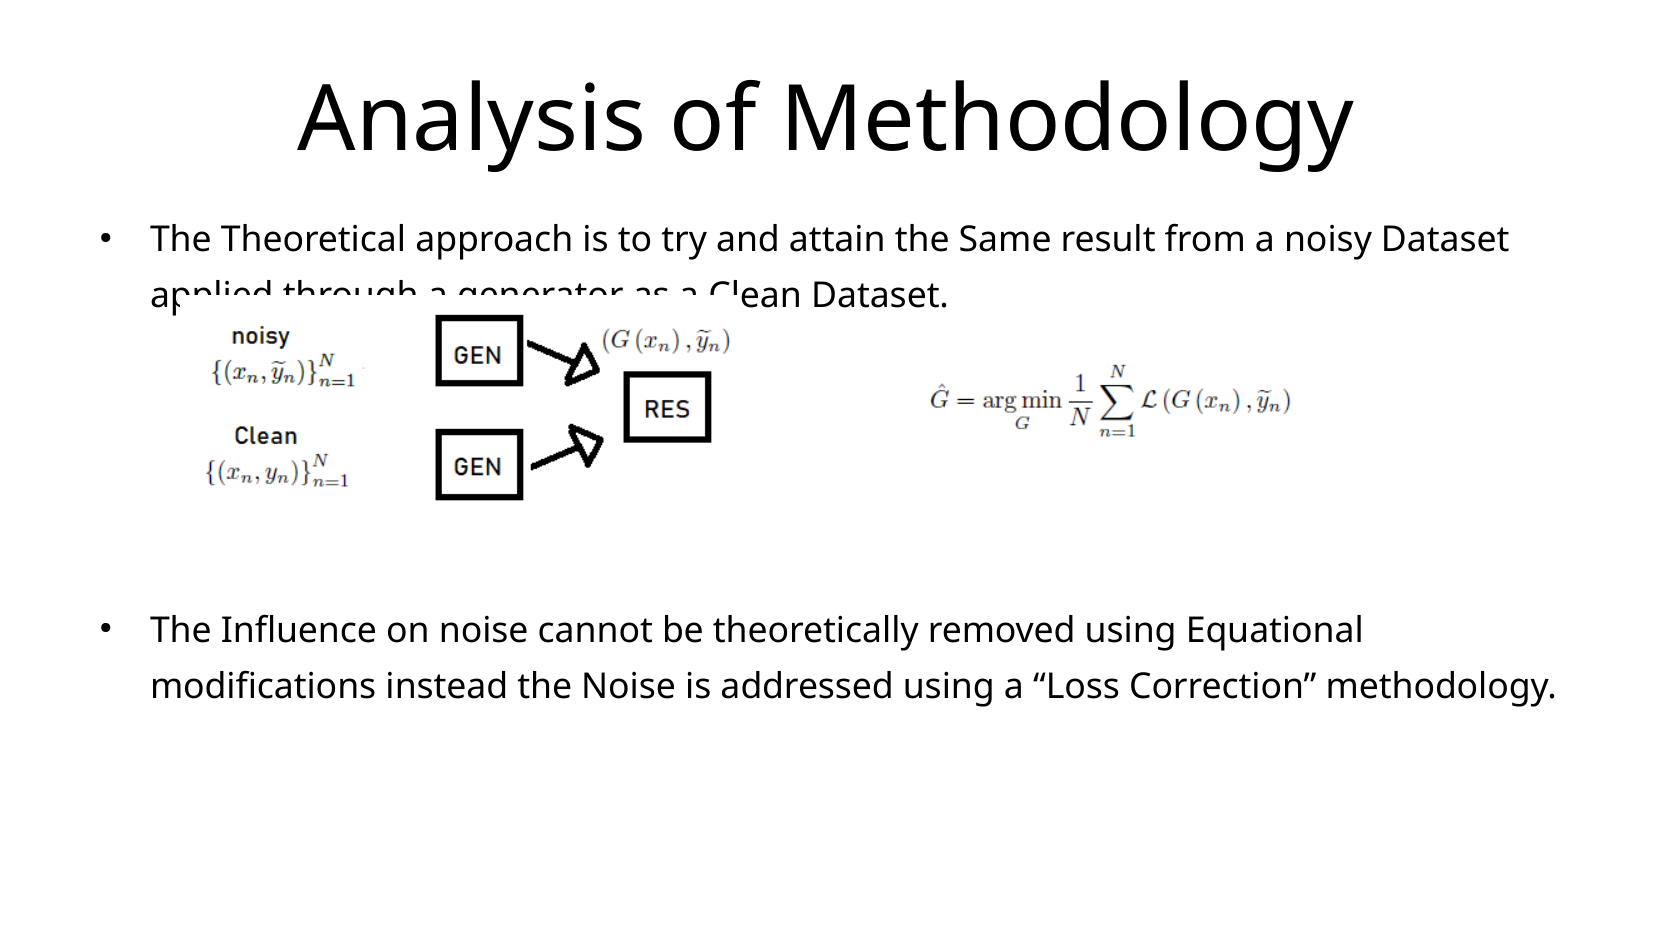

# Analysis of Methodology
The Theoretical approach is to try and attain the Same result from a noisy Dataset applied through a generator as a Clean Dataset.
The Influence on noise cannot be theoretically removed using Equational modifications instead the Noise is addressed using a “Loss Correction” methodology.